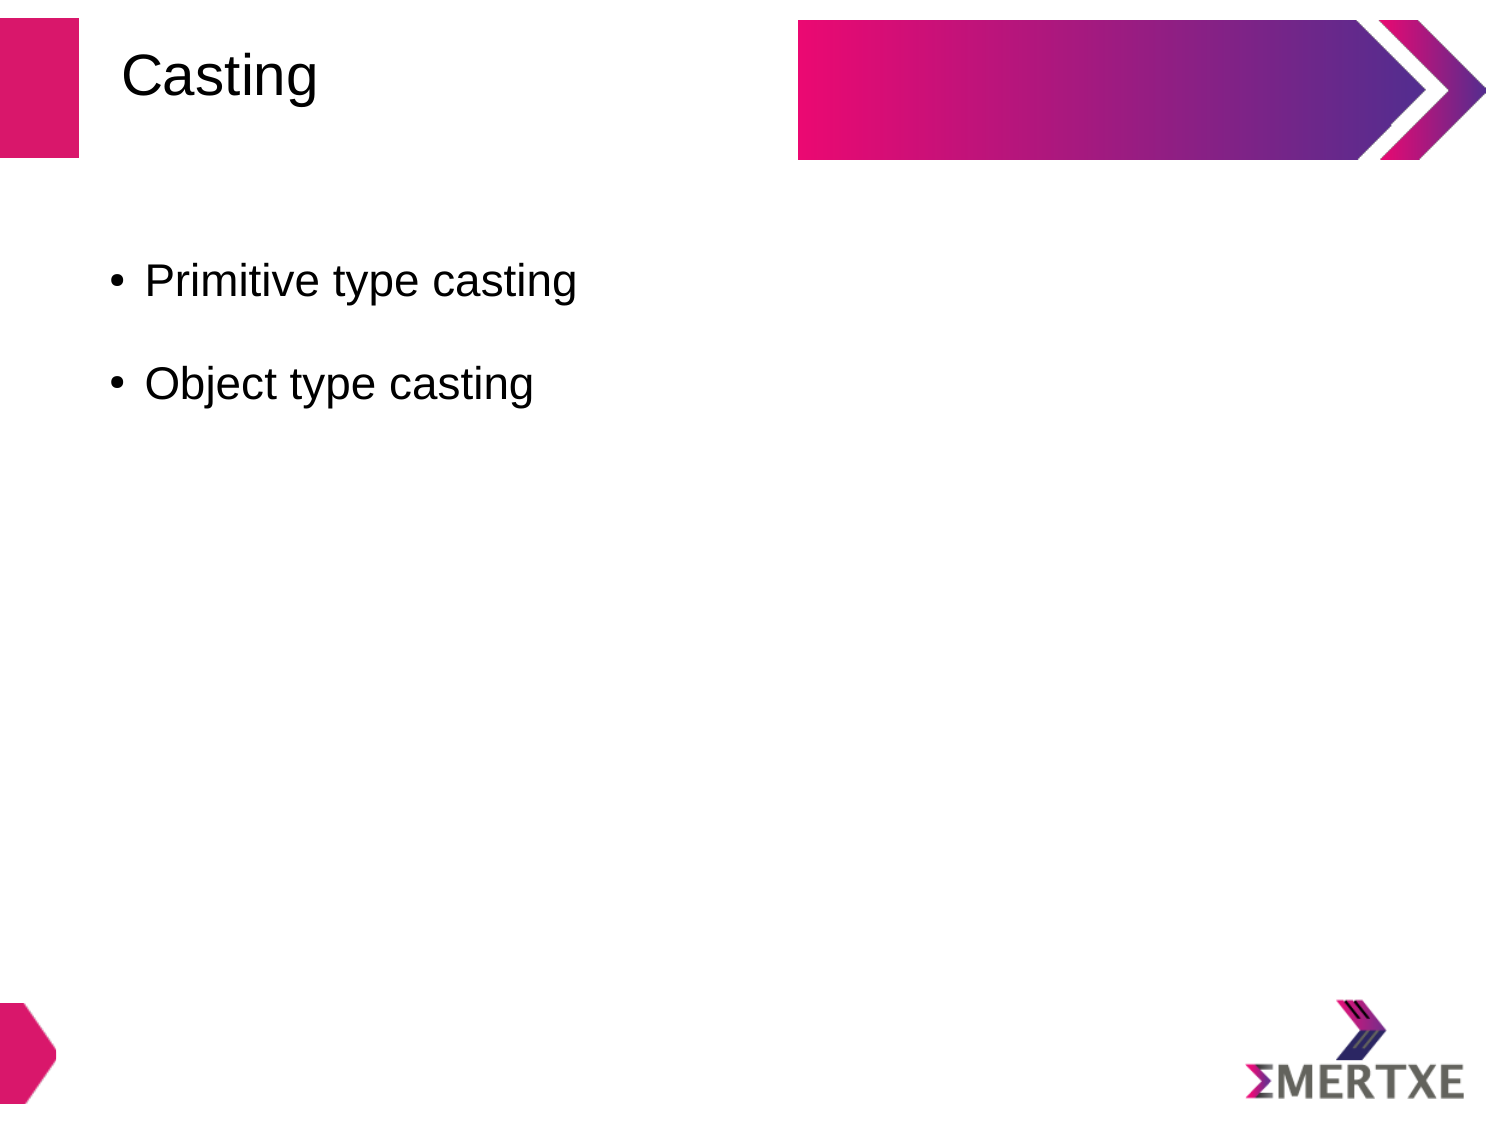

Casting
Primitive type casting
Object type casting